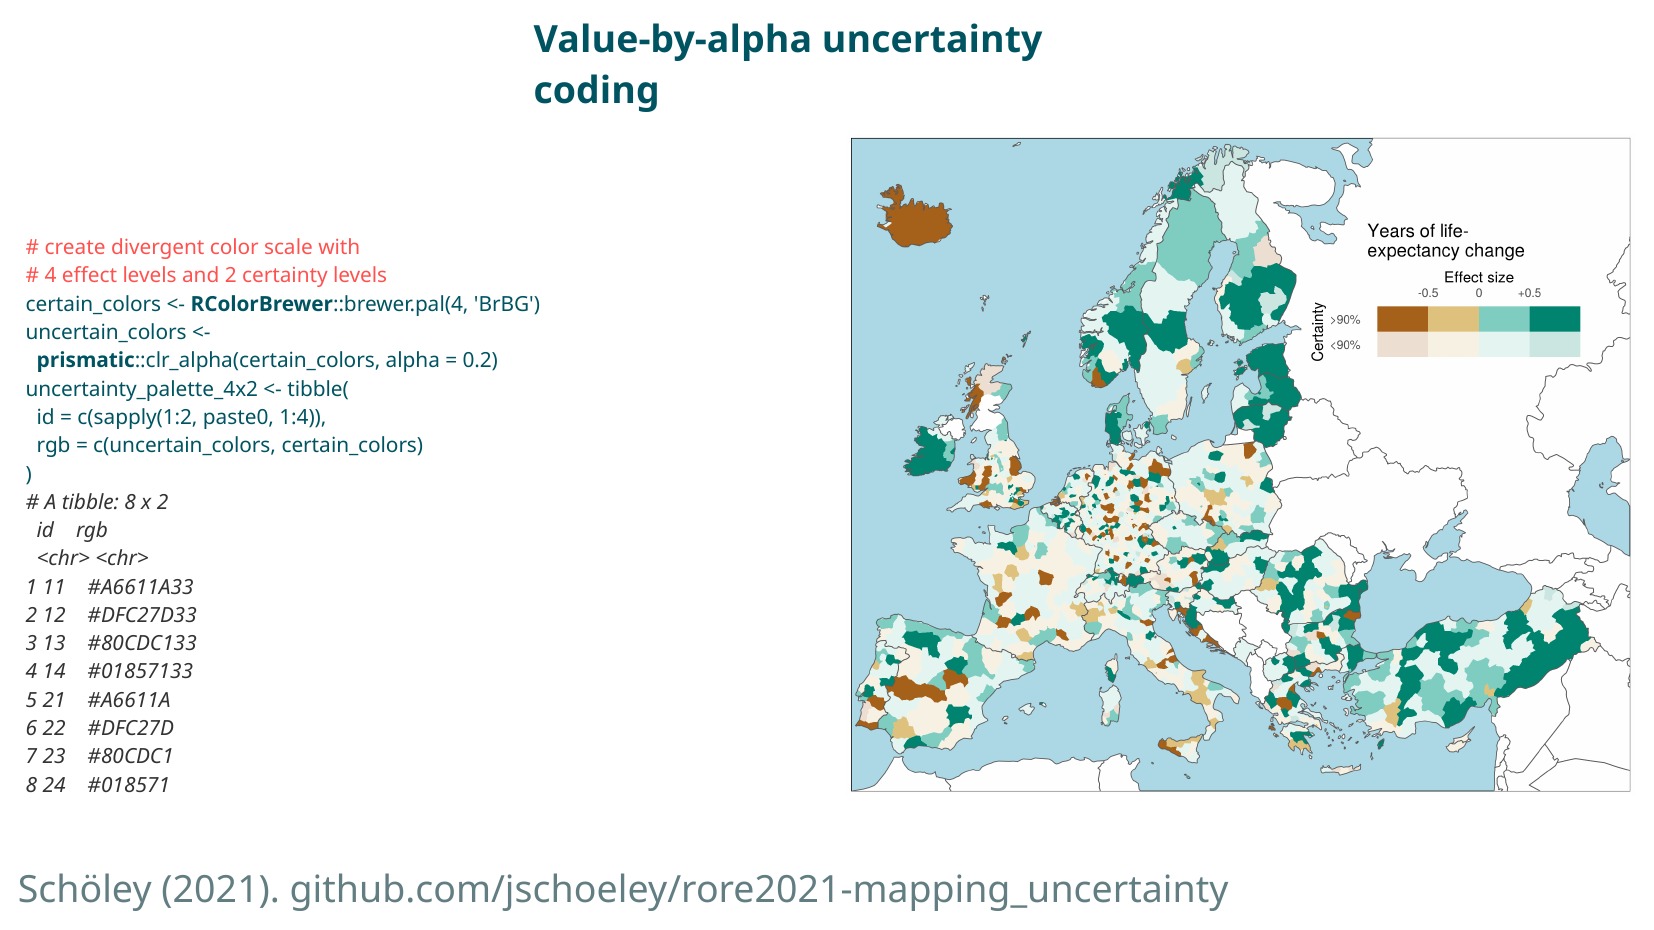

Value-by-alpha uncertainty coding
# create divergent color scale with
# 4 effect levels and 2 certainty levels
certain_colors <- RColorBrewer::brewer.pal(4, 'BrBG')
uncertain_colors <-
 prismatic::clr_alpha(certain_colors, alpha = 0.2)
uncertainty_palette_4x2 <- tibble(
 id = c(sapply(1:2, paste0, 1:4)),
 rgb = c(uncertain_colors, certain_colors)
)
# A tibble: 8 x 2
 id rgb
 <chr> <chr>
1 11 #A6611A33
2 12 #DFC27D33
3 13 #80CDC133
4 14 #01857133
5 21 #A6611A
6 22 #DFC27D
7 23 #80CDC1
8 24 #018571
Schöley (2021). github.com/jschoeley/rore2021-mapping_uncertainty